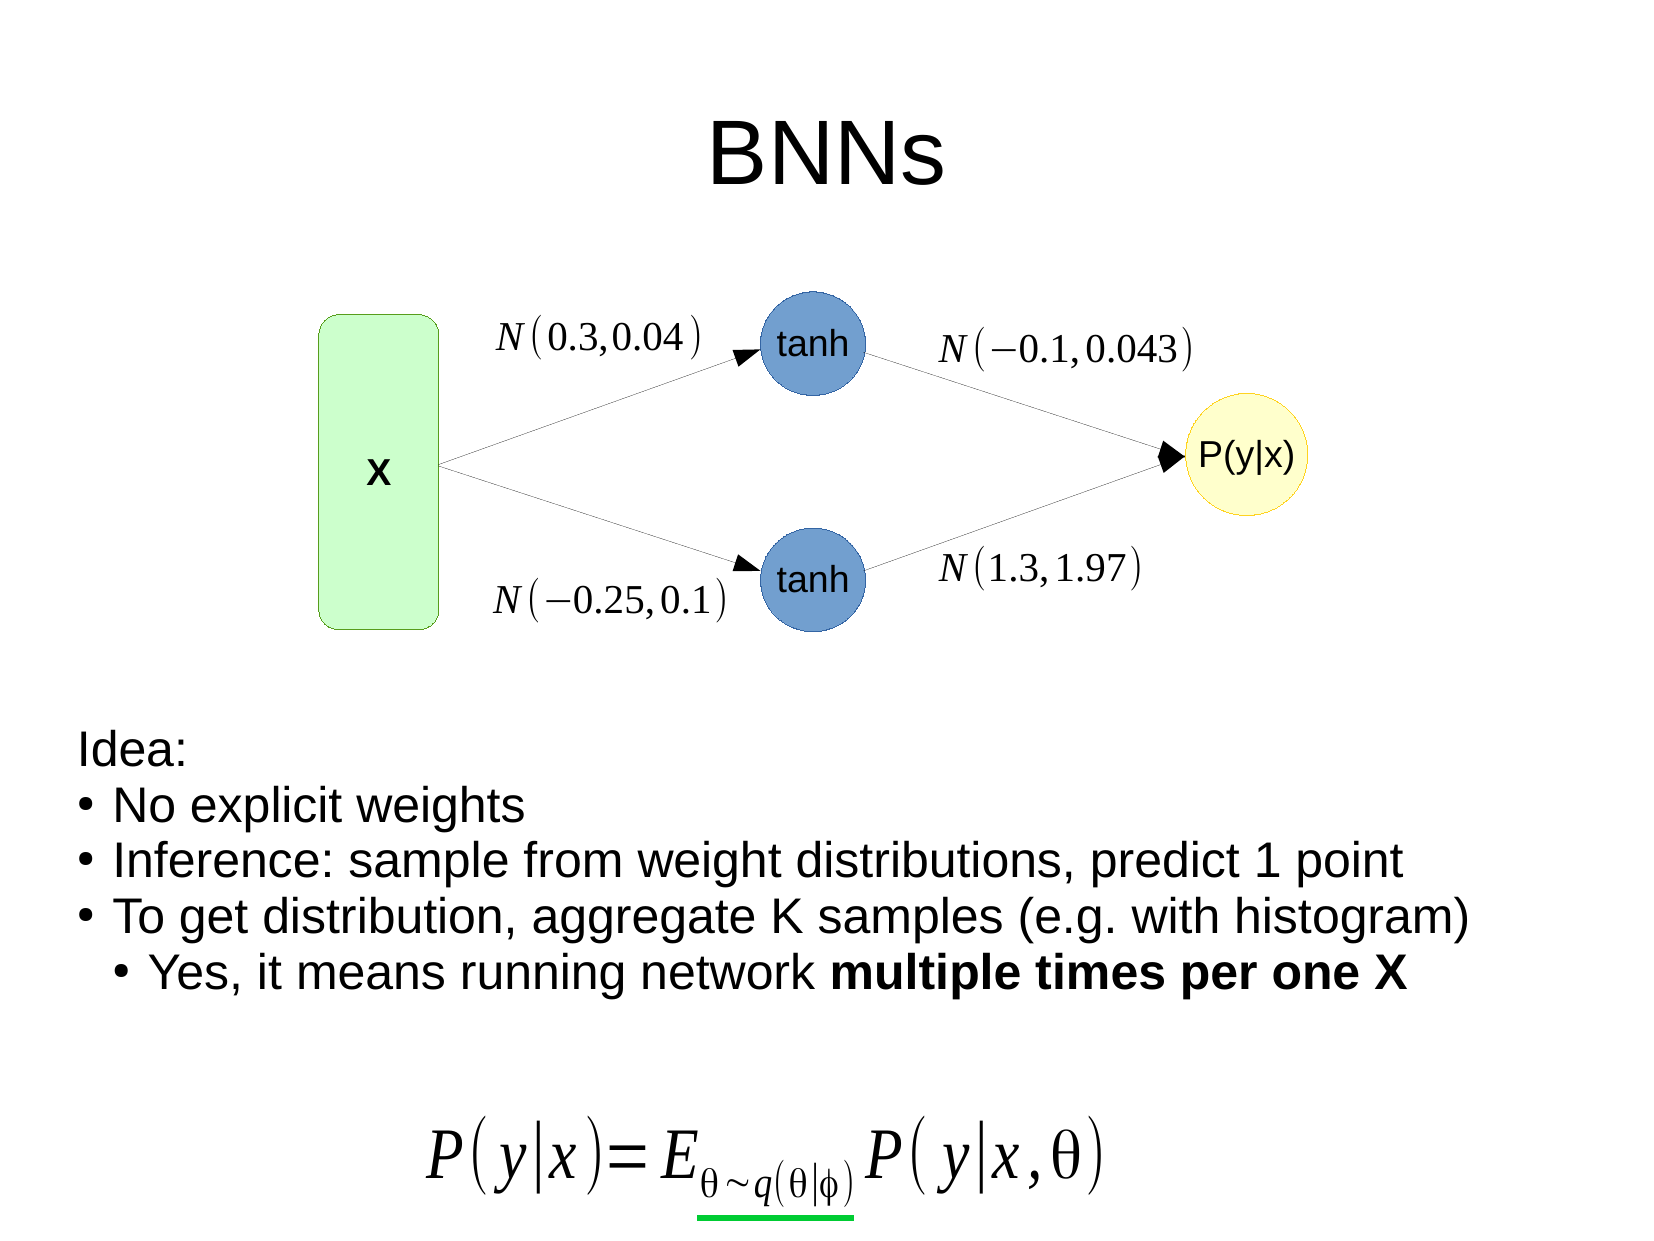

# BNNs
tanh
X
Idea:
No explicit weights
Inference: sample from weight distributions, predict 1 point
To get distribution, aggregate K samples (e.g. with histogram)
Yes, it means running network multiple times per one X
P(y|x)
tanh